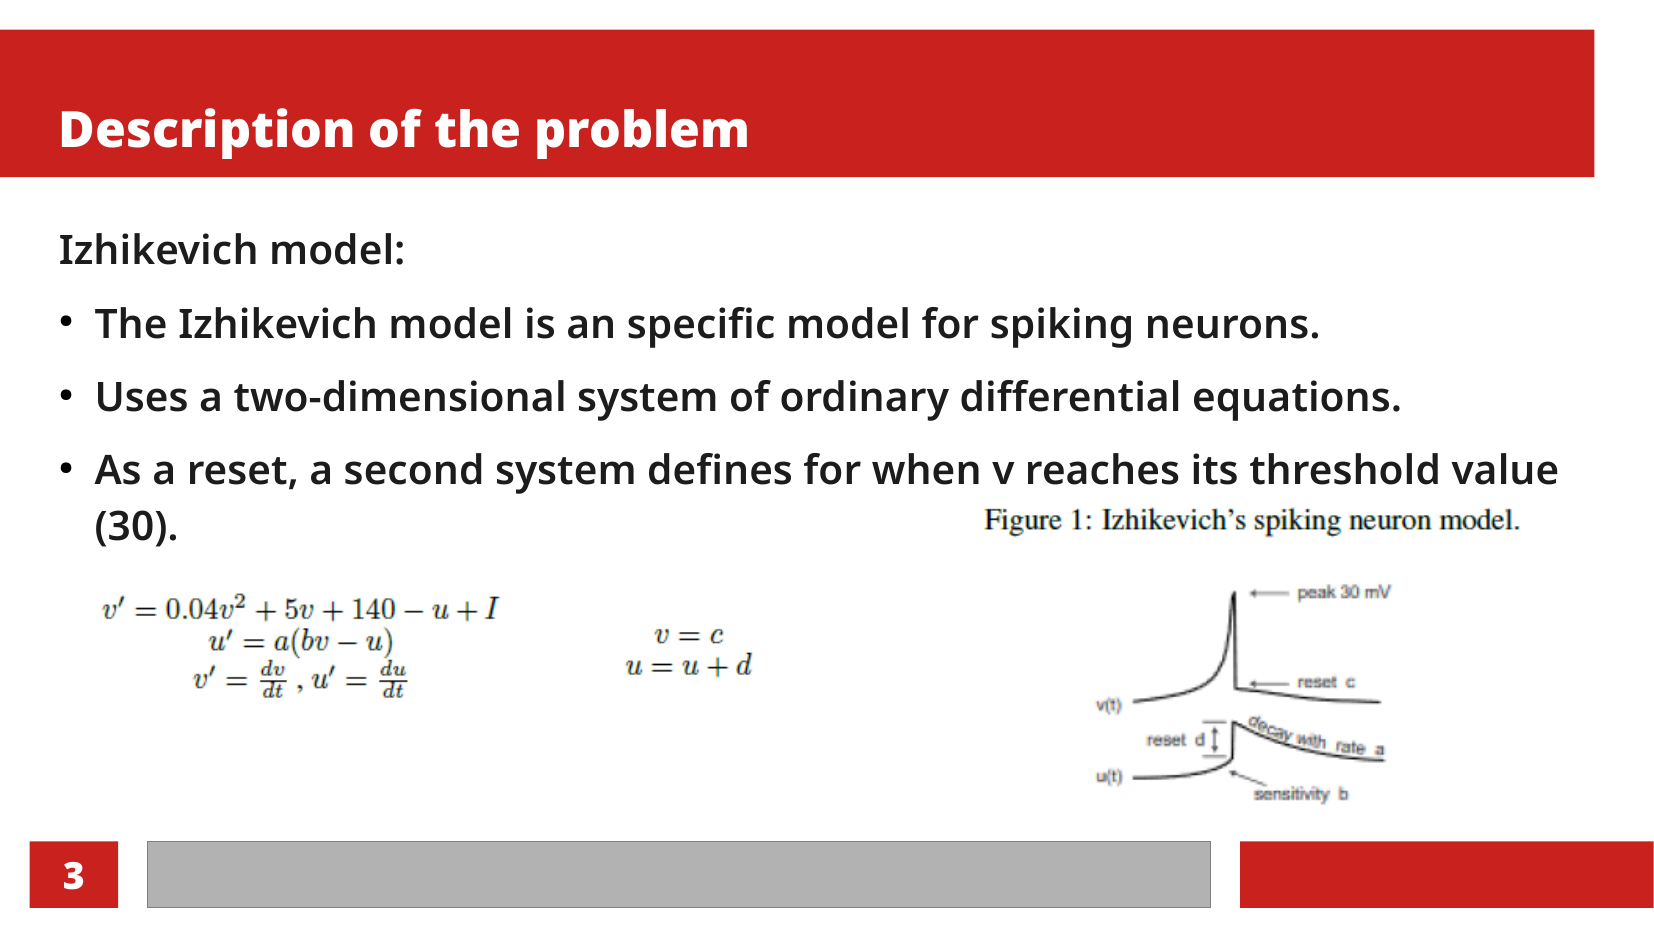

# Description of the problem
Izhikevich model:
The Izhikevich model is an specific model for spiking neurons.
Uses a two-dimensional system of ordinary differential equations.
As a reset, a second system defines for when v reaches its threshold value (30).
3